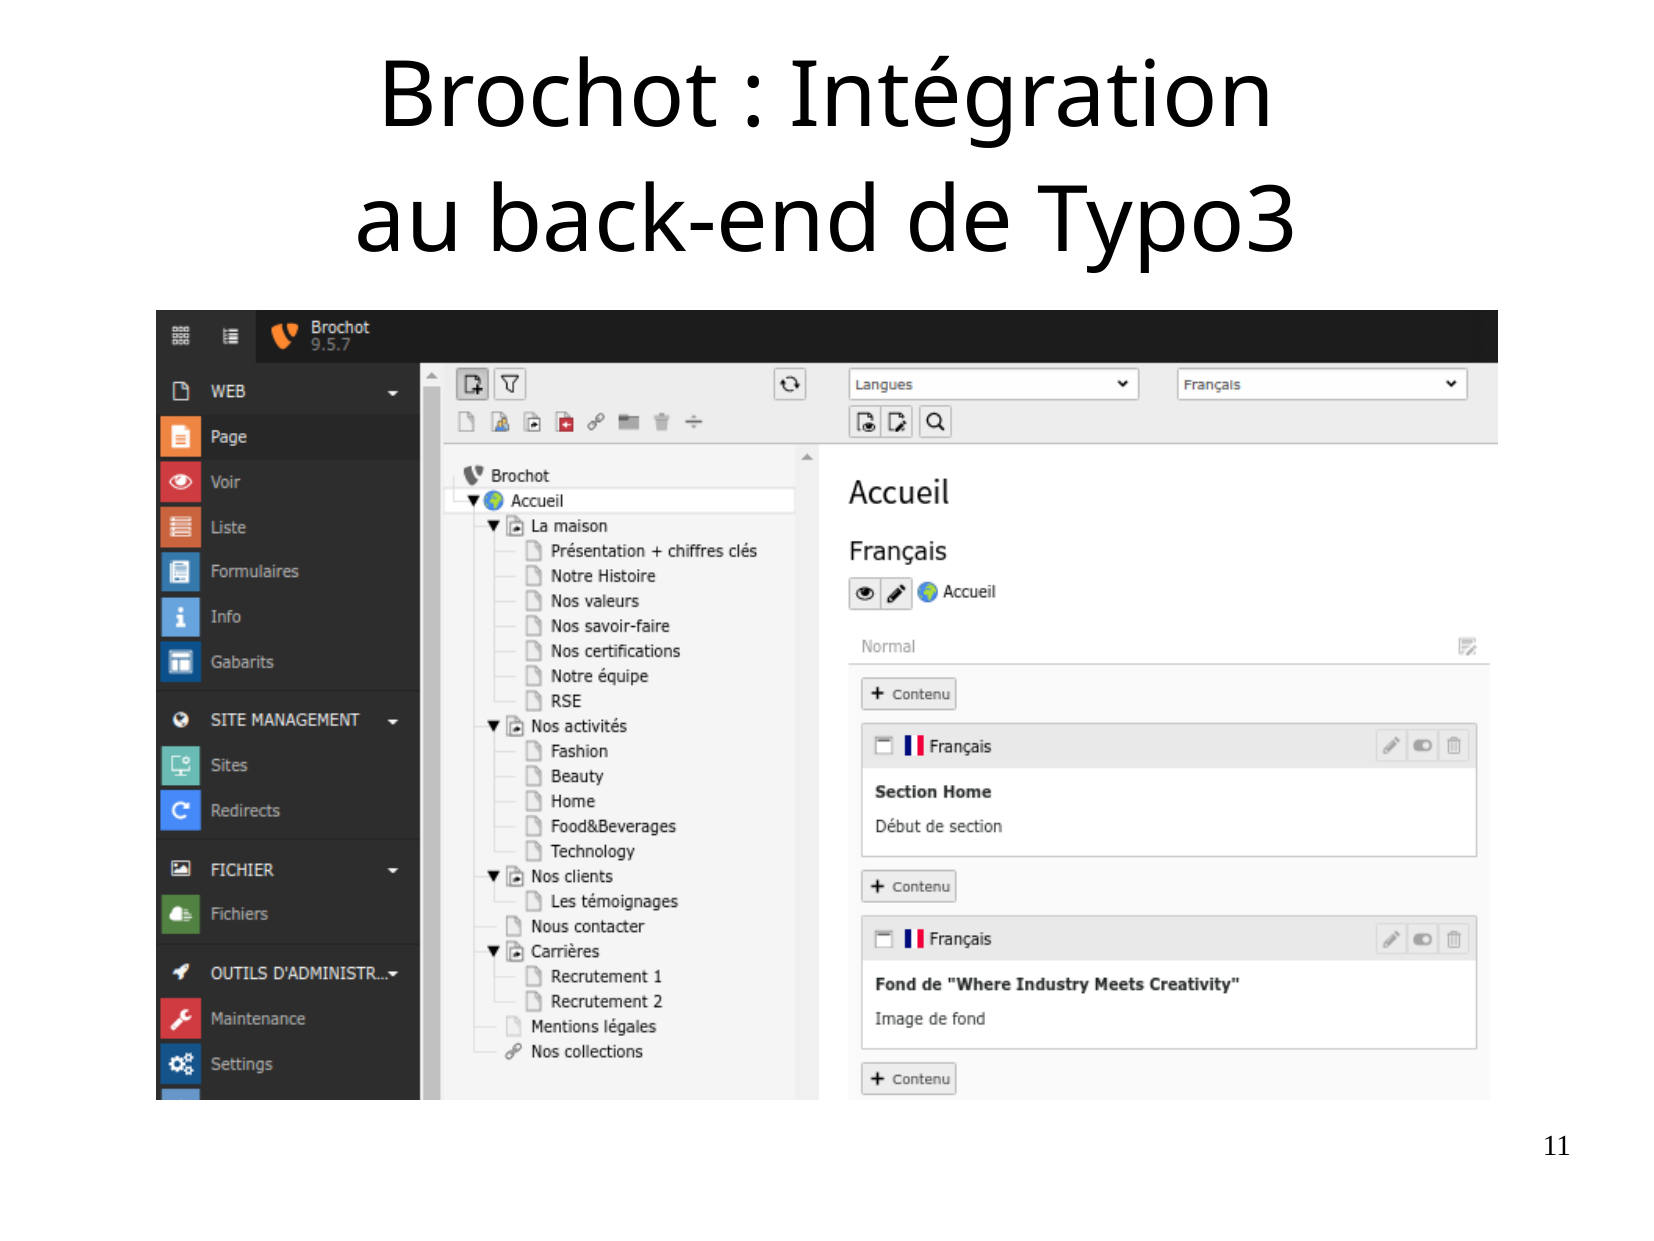

# Brochot : Intégration au back-end de Typo3
11